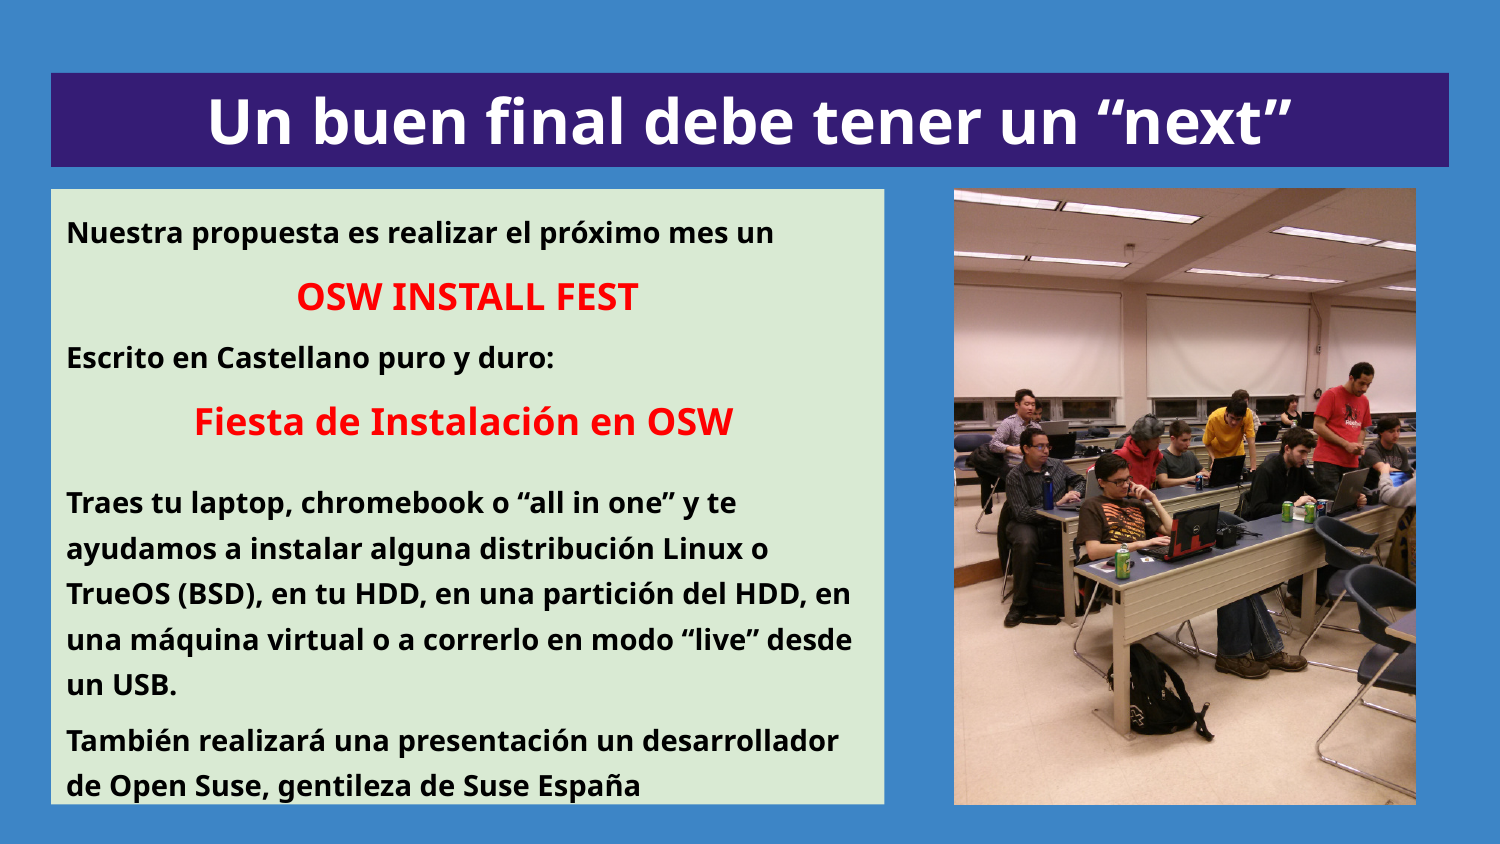

# Un buen final debe tener un “next”
Nuestra propuesta es realizar el próximo mes un
OSW INSTALL FEST
Escrito en Castellano puro y duro:
Fiesta de Instalación en OSW
Traes tu laptop, chromebook o “all in one” y te ayudamos a instalar alguna distribución Linux o TrueOS (BSD), en tu HDD, en una partición del HDD, en una máquina virtual o a correrlo en modo “live” desde un USB.
También realizará una presentación un desarrollador de Open Suse, gentileza de Suse España